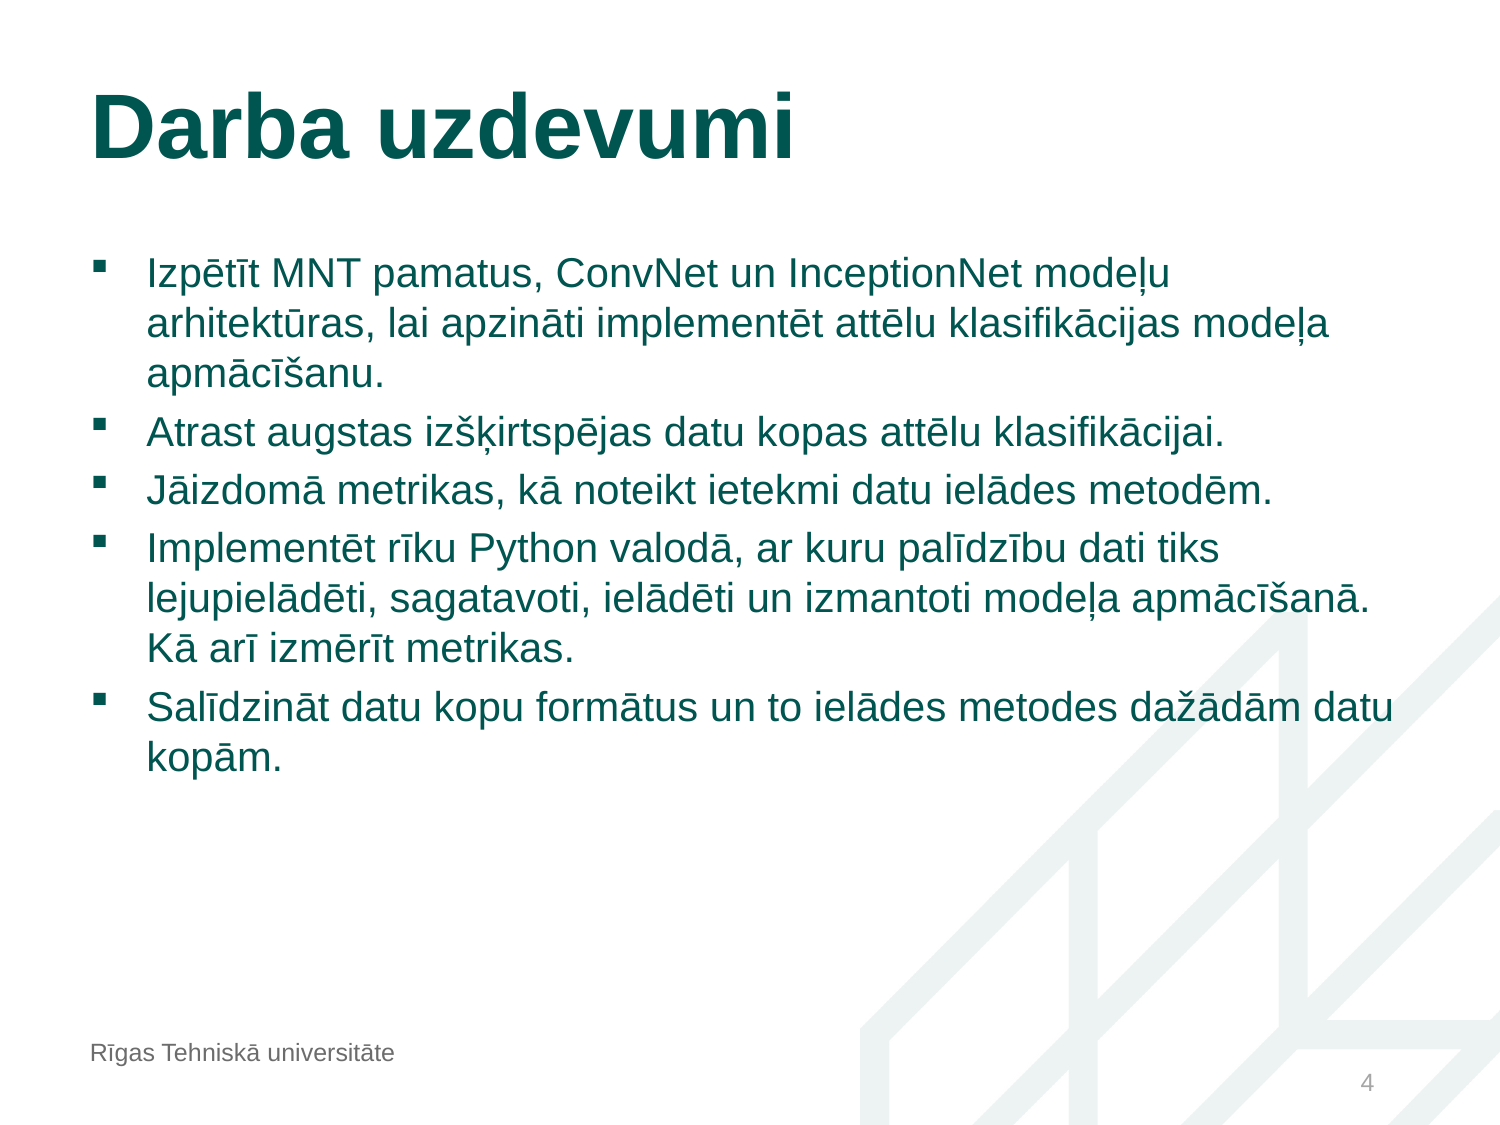

Darba uzdevumi
# Izpētīt MNT pamatus, ConvNet un InceptionNet modeļu arhitektūras, lai apzināti implementēt attēlu klasifikācijas modeļa apmācīšanu.
Atrast augstas izšķirtspējas datu kopas attēlu klasifikācijai.
Jāizdomā metrikas, kā noteikt ietekmi datu ielādes metodēm.
Implementēt rīku Python valodā, ar kuru palīdzību dati tiks lejupielādēti, sagatavoti, ielādēti un izmantoti modeļa apmācīšanā. Kā arī izmērīt metrikas.
Salīdzināt datu kopu formātus un to ielādes metodes dažādām datu kopām.
Rīgas Tehniskā universitāte